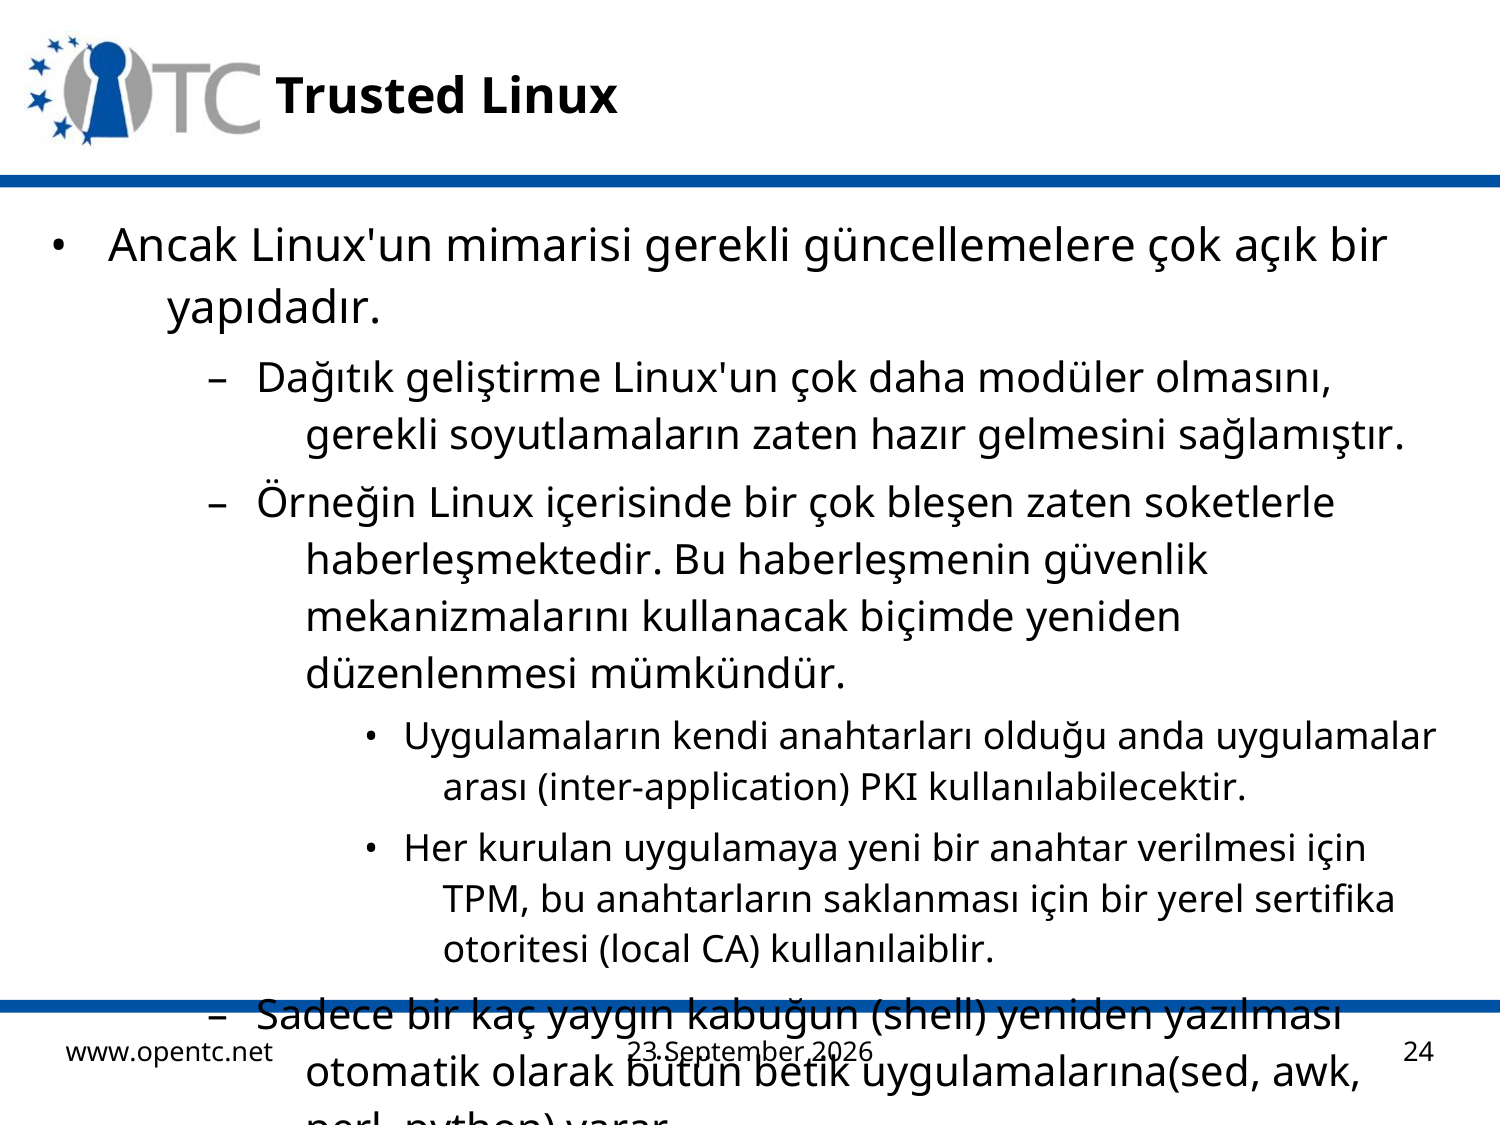

# Trusted Linux
Ancak Linux'un mimarisi gerekli güncellemelere çok açık bir yapıdadır.
Dağıtık geliştirme Linux'un çok daha modüler olmasını, gerekli soyutlamaların zaten hazır gelmesini sağlamıştır.
Örneğin Linux içerisinde bir çok bleşen zaten soketlerle haberleşmektedir. Bu haberleşmenin güvenlik mekanizmalarını kullanacak biçimde yeniden düzenlenmesi mümkündür.
Uygulamaların kendi anahtarları olduğu anda uygulamalar arası (inter-application) PKI kullanılabilecektir.
Her kurulan uygulamaya yeni bir anahtar verilmesi için TPM, bu anahtarların saklanması için bir yerel sertifika otoritesi (local CA) kullanılaiblir.
Sadece bir kaç yaygın kabuğun (shell) yeniden yazılması otomatik olarak bütün betik uygulamalarına(sed, awk, perl, python) yarar.